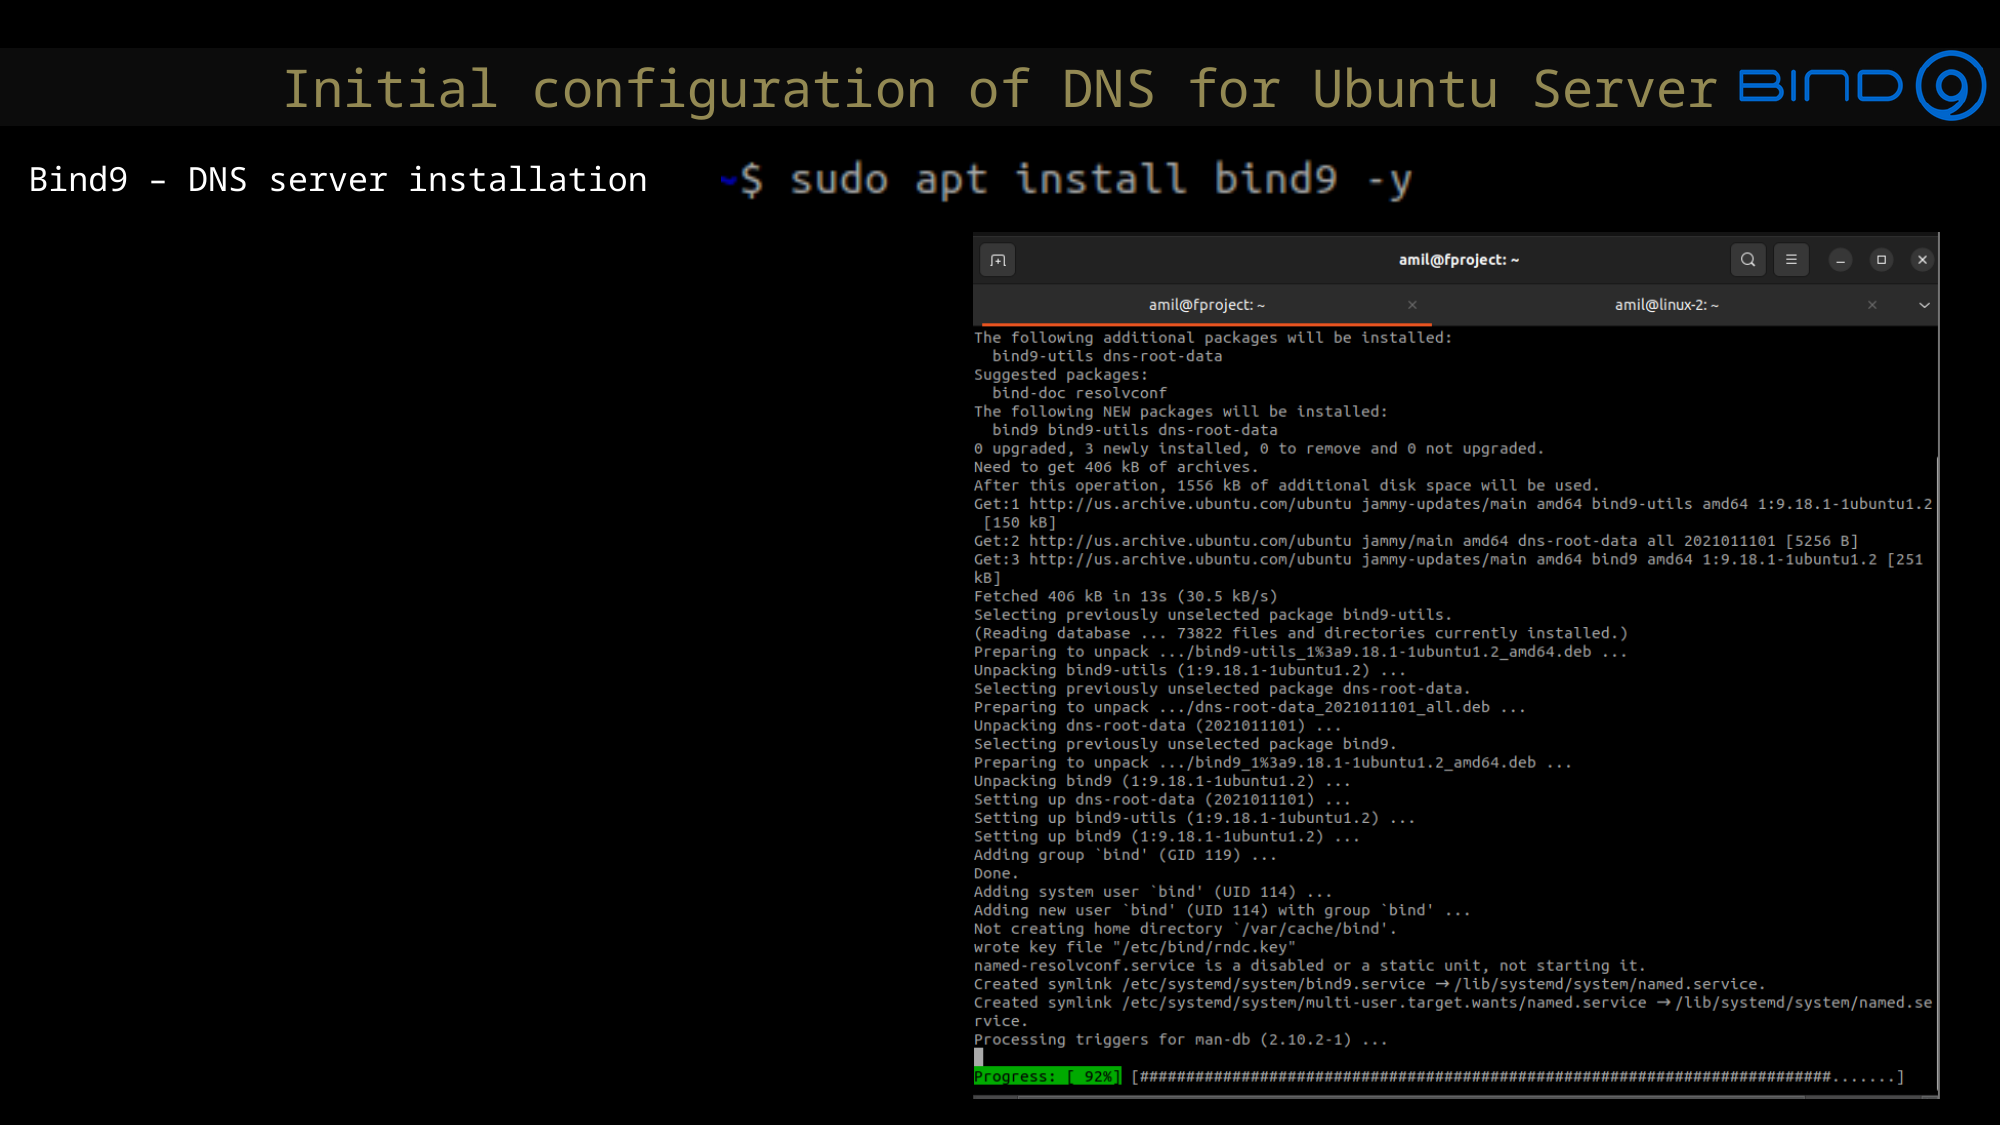

Initial configuration of DNS for Ubuntu Server
Bind9 – DNS server installation